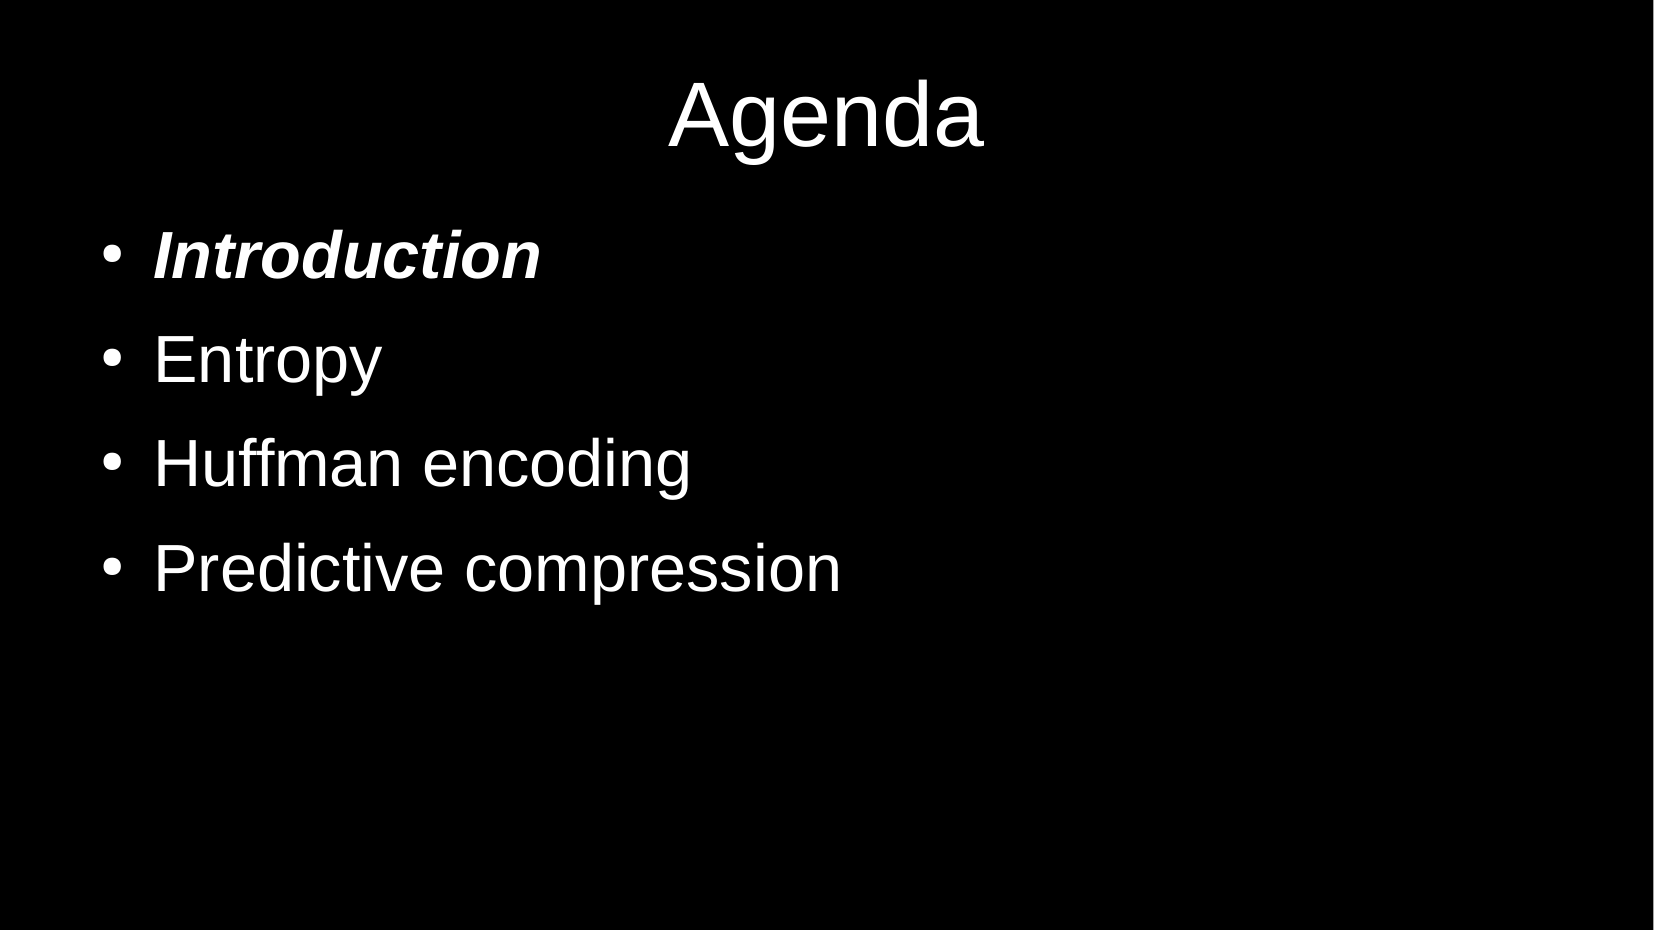

# Agenda
Introduction
Entropy
Huffman encoding
Predictive compression